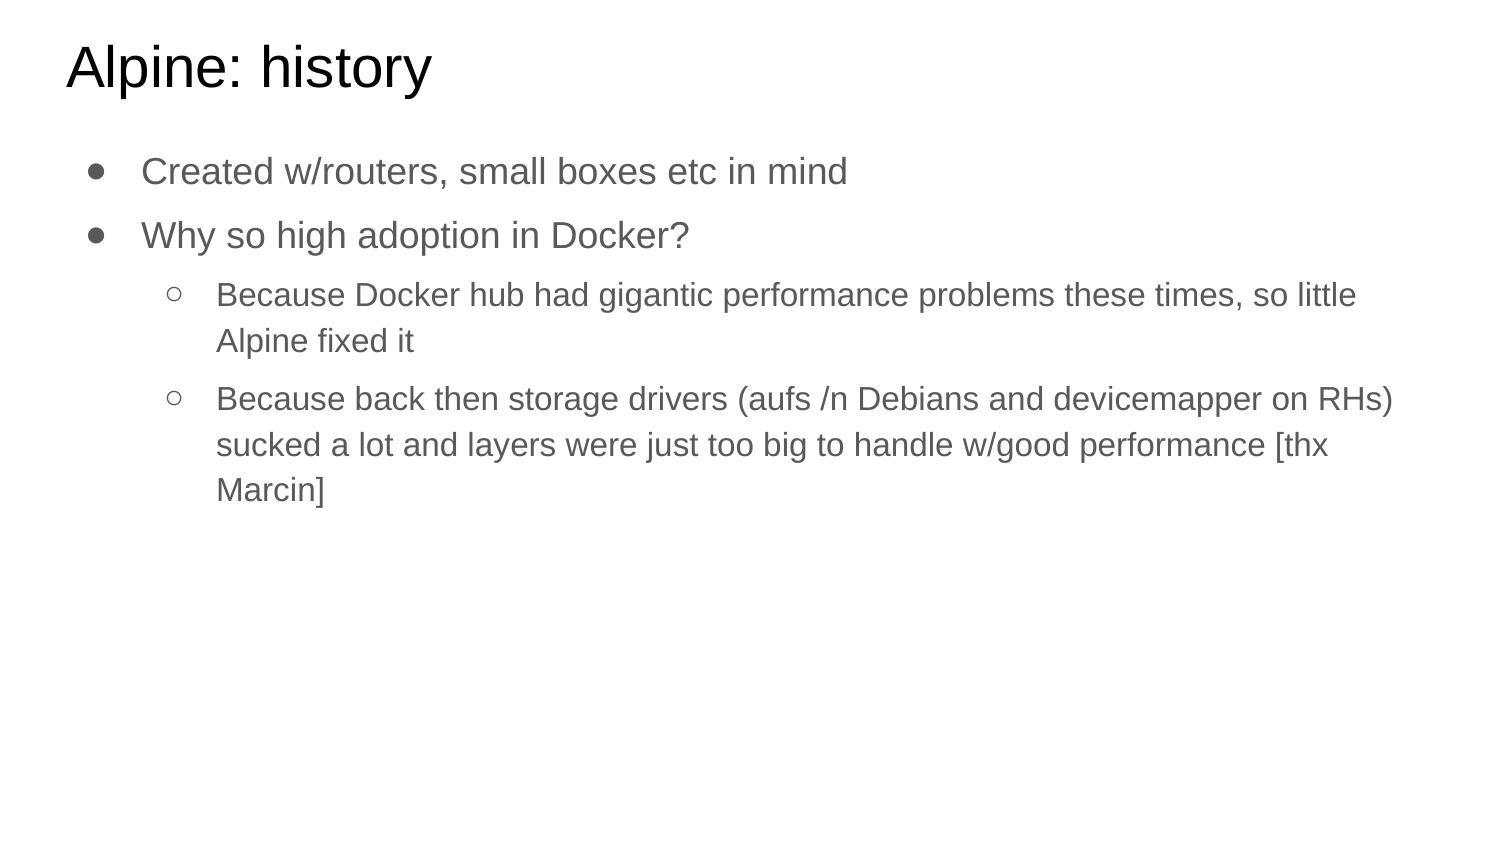

# Alpine: history
Created w/routers, small boxes etc in mind
Why so high adoption in Docker?
Because Docker hub had gigantic performance problems these times, so little Alpine fixed it
Because back then storage drivers (aufs /n Debians and devicemapper on RHs) sucked a lot and layers were just too big to handle w/good performance [thx Marcin]